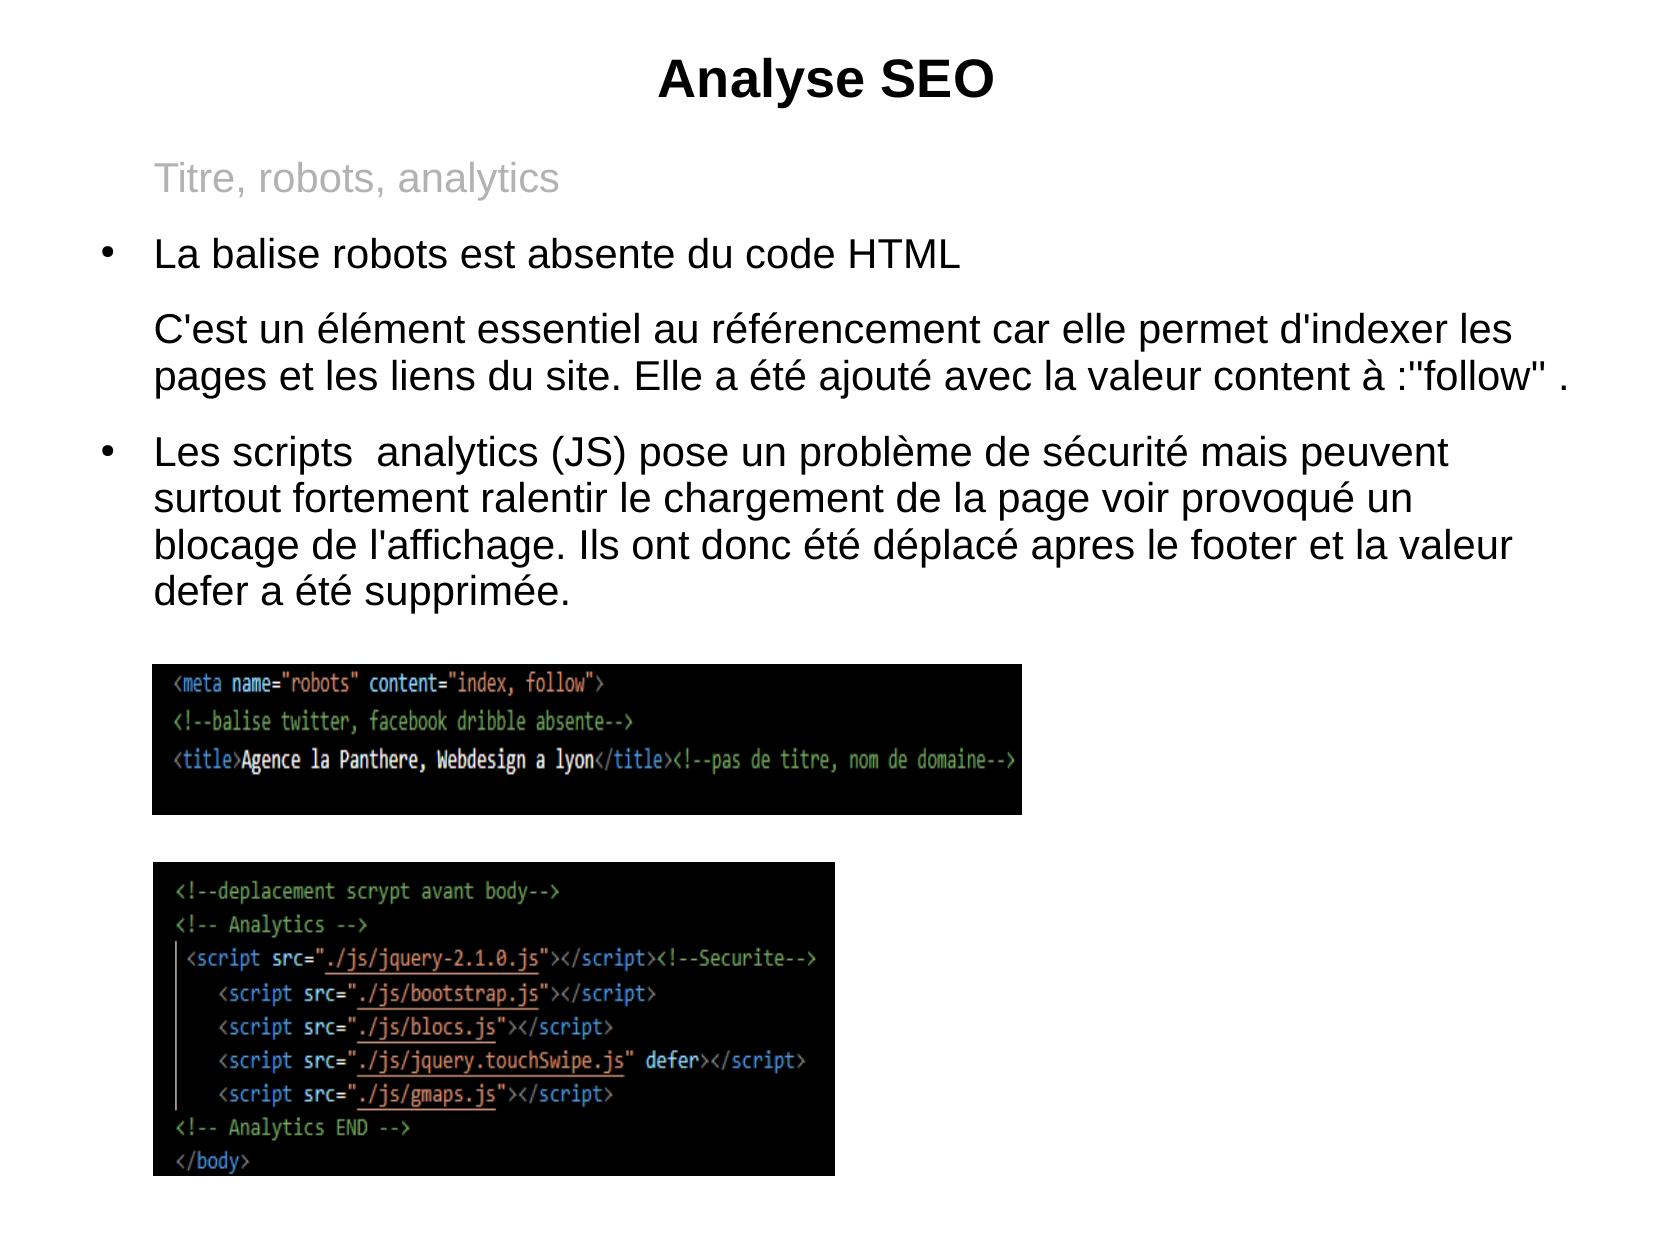

# Analyse SEO
Titre, robots, analytics
La balise robots est absente du code HTML
C'est un élément essentiel au référencement car elle permet d'indexer les pages et les liens du site. Elle a été ajouté avec la valeur content à :''follow'' .
Les scripts analytics (JS) pose un problème de sécurité mais peuvent surtout fortement ralentir le chargement de la page voir provoqué un blocage de l'affichage. Ils ont donc été déplacé apres le footer et la valeur defer a été supprimée.